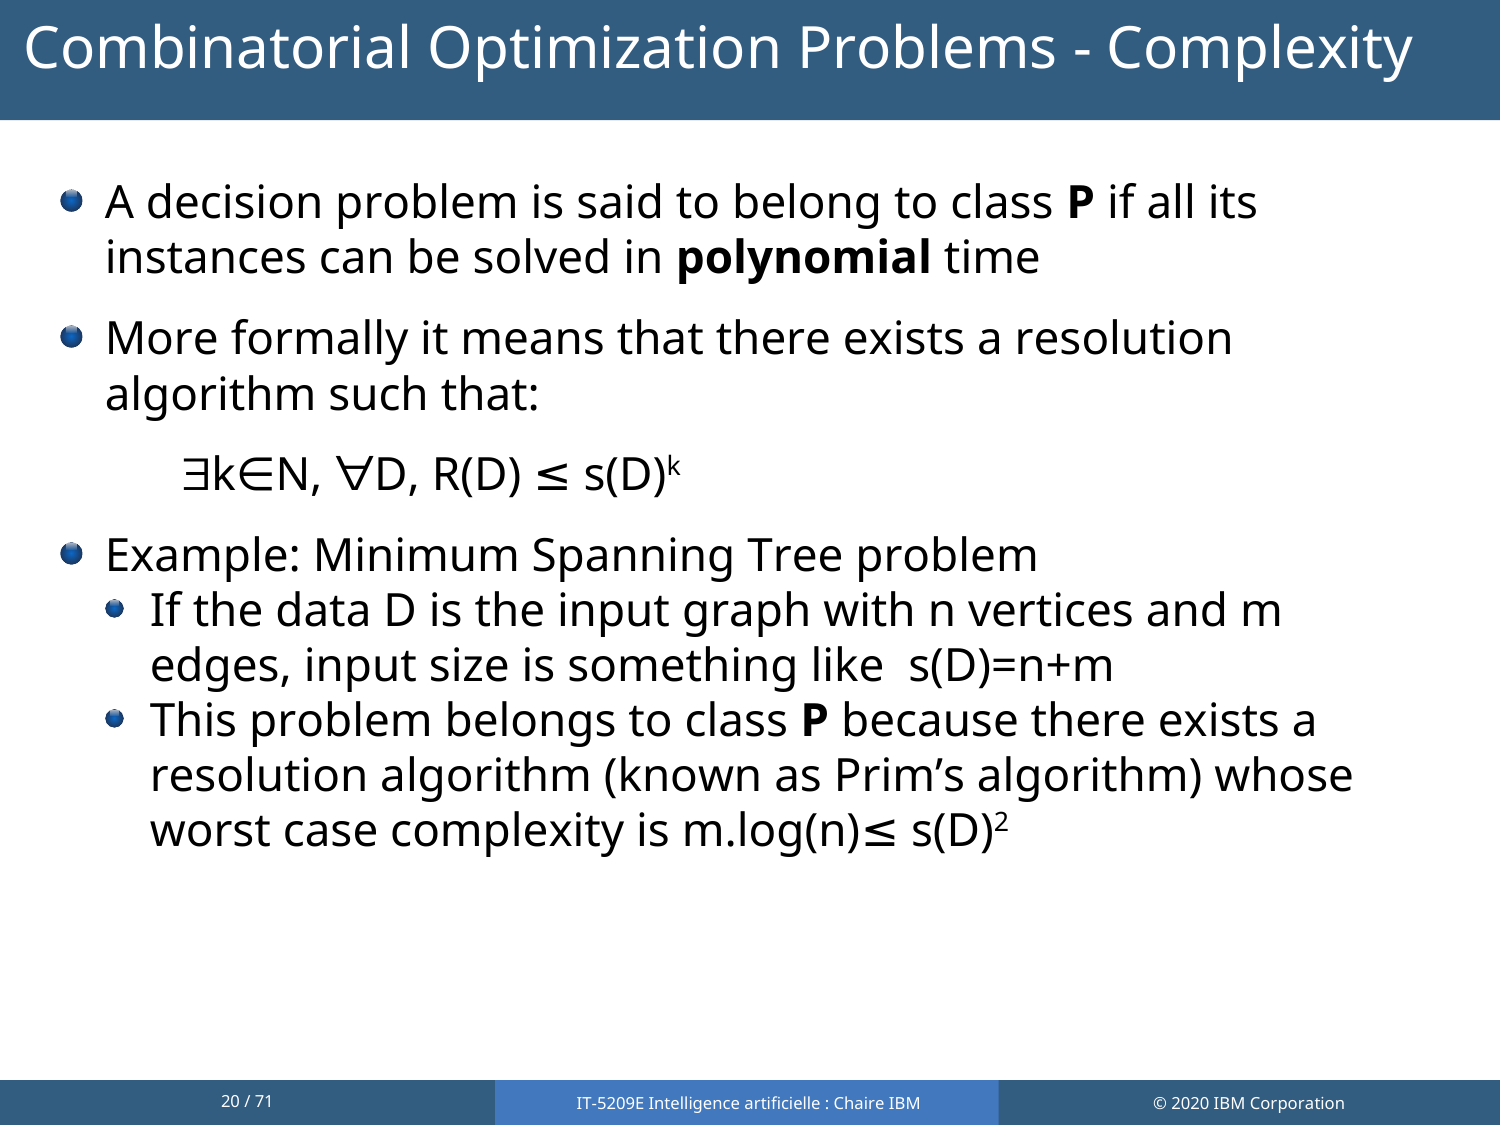

# Combinatorial Optimization Problems - Complexity
A decision problem is said to belong to class P if all its instances can be solved in polynomial time
More formally it means that there exists a resolution algorithm such that:
 	∃k∈N, ∀D, R(D) ≤ s(D)k
Example: Minimum Spanning Tree problem
If the data D is the input graph with n vertices and m edges, input size is something like s(D)=n+m
This problem belongs to class P because there exists a resolution algorithm (known as Prim’s algorithm) whose worst case complexity is m.log(n)≤ s(D)2